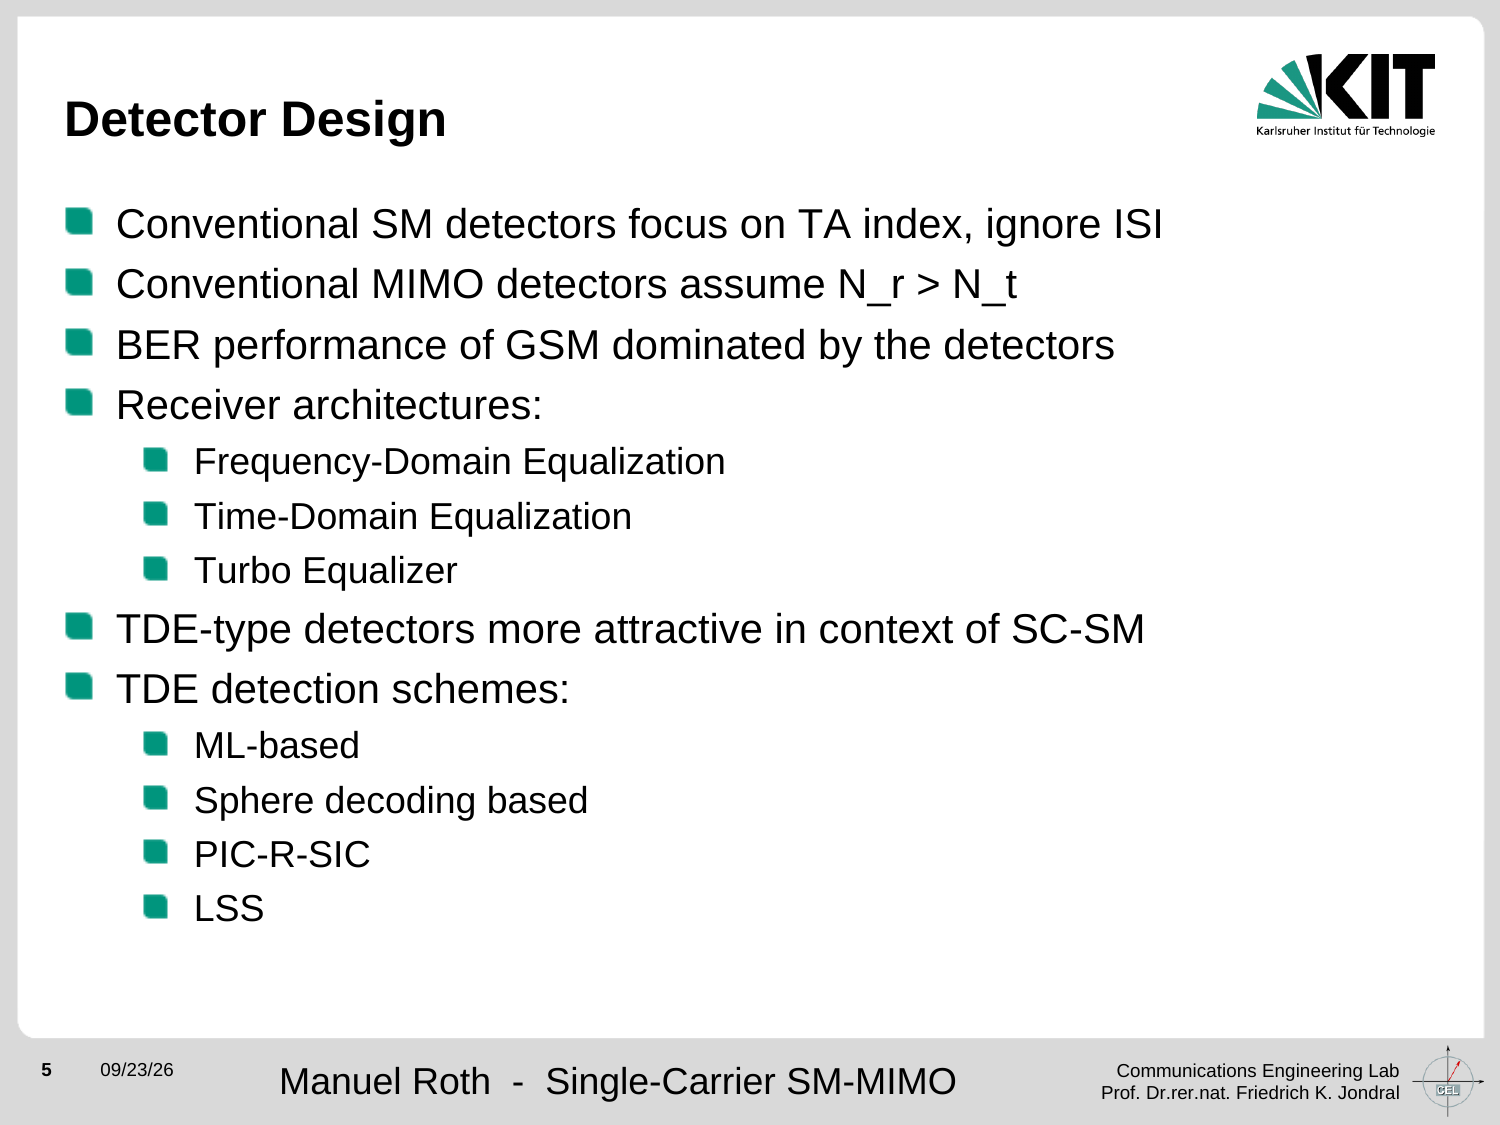

# Detector Design
Conventional SM detectors focus on TA index, ignore ISI
Conventional MIMO detectors assume N_r > N_t
BER performance of GSM dominated by the detectors
Receiver architectures:
Frequency-Domain Equalization
Time-Domain Equalization
Turbo Equalizer
TDE-type detectors more attractive in context of SC-SM
TDE detection schemes:
ML-based
Sphere decoding based
PIC-R-SIC
LSS
Manuel Roth - Single-Carrier SM-MIMO